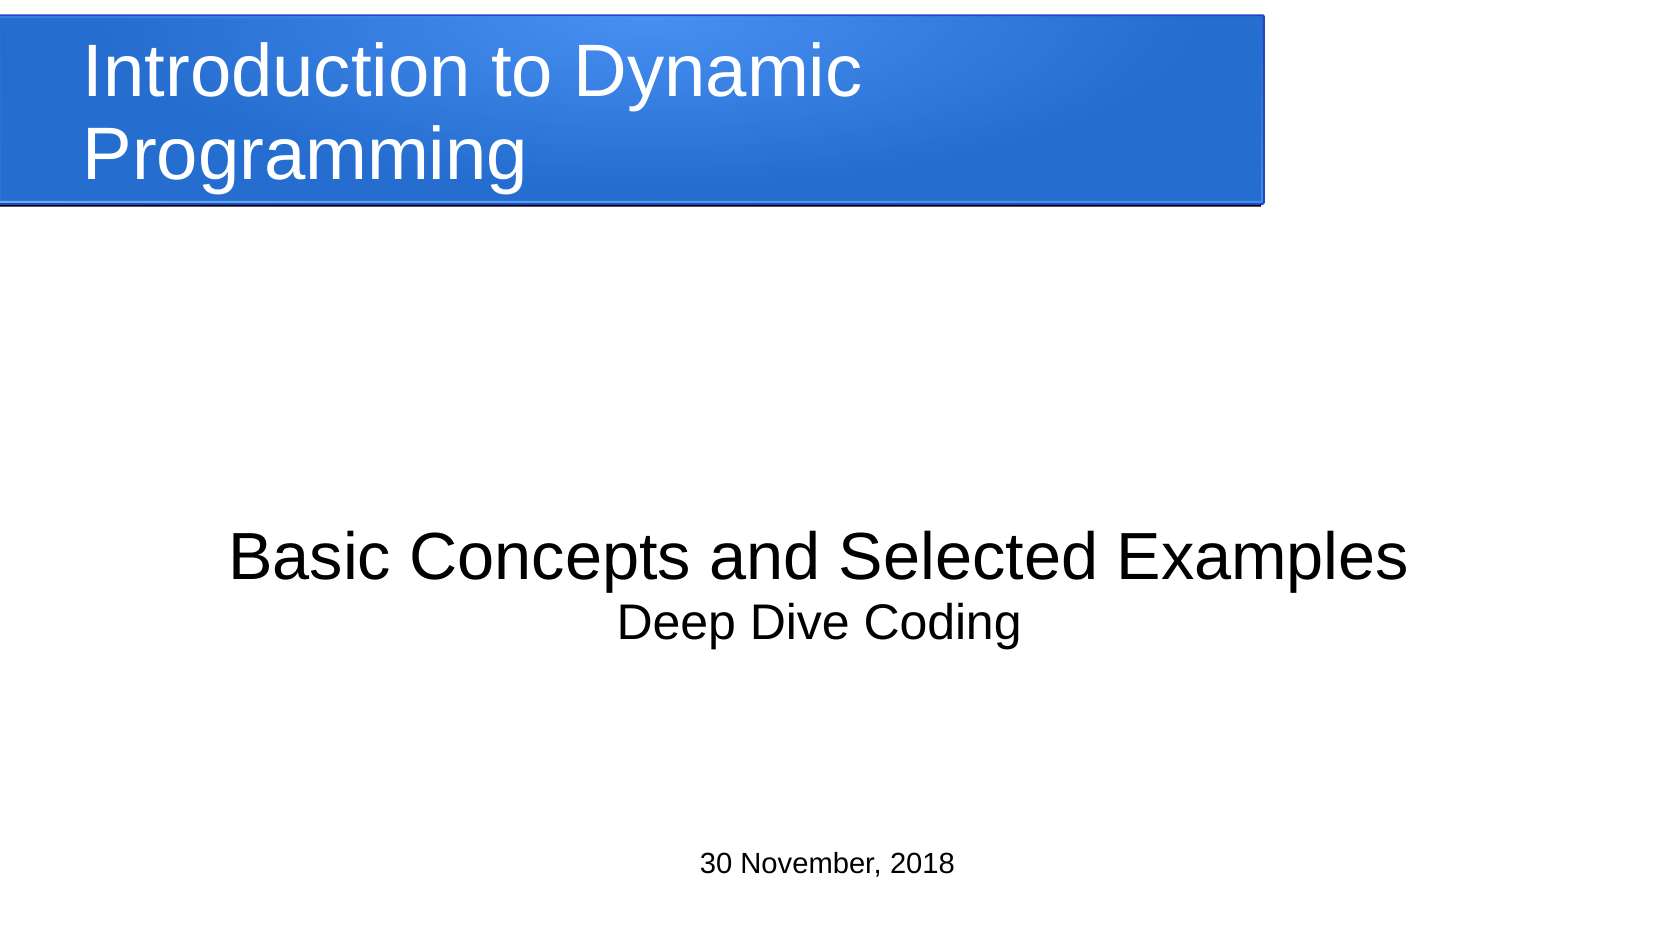

# Introduction to Dynamic Programming
Basic Concepts and Selected Examples
Deep Dive Coding
30 November, 2018